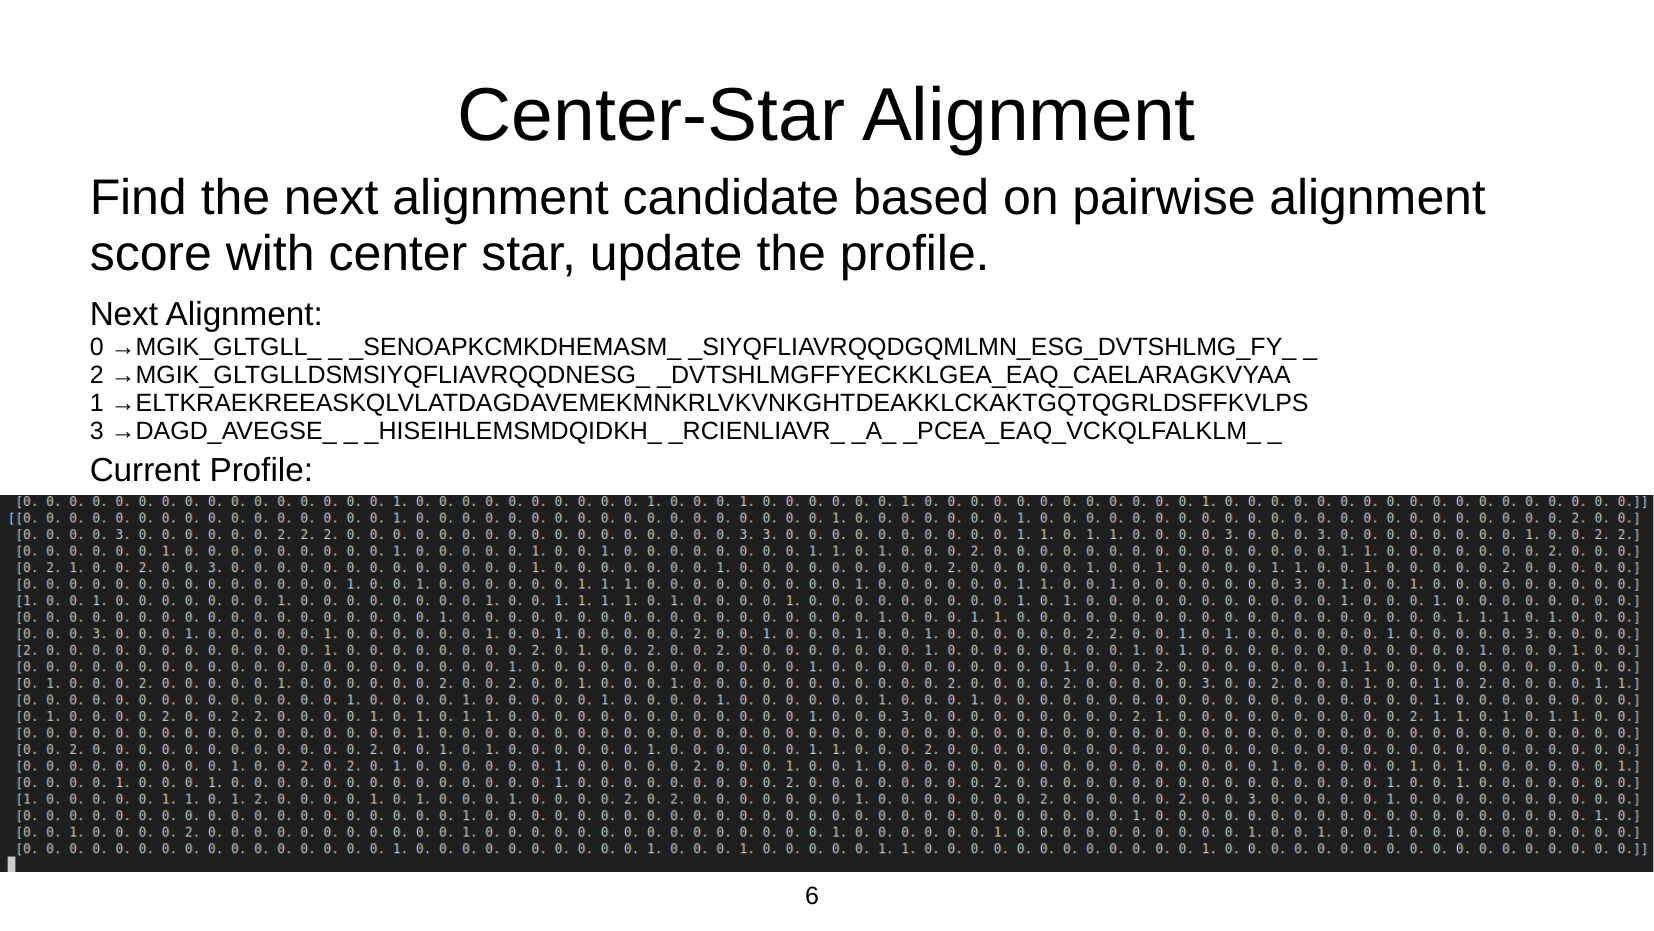

# Center-Star Alignment
Find the next alignment candidate based on pairwise alignment score with center star, update the profile.
Next Alignment:
0 →MGIK_GLTGLL_ _ _SENOAPKCMKDHEMASM_ _SIYQFLIAVRQQDGQMLMN_ESG_DVTSHLMG_FY_ _
2 →MGIK_GLTGLLDSMSIYQFLIAVRQQDNESG_ _DVTSHLMGFFYECKKLGEA_EAQ_CAELARAGKVYAA
1 →ELTKRAEKREEASKQLVLATDAGDAVEMEKMNKRLVKVNKGHTDEAKKLCKAKTGQTQGRLDSFFKVLPS
3 →DAGD_AVEGSE_ _ _HISEIHLEMSMDQIDKH_ _RCIENLIAVR_ _A_ _PCEA_EAQ_VCKQLFALKLM_ _
Current Profile: